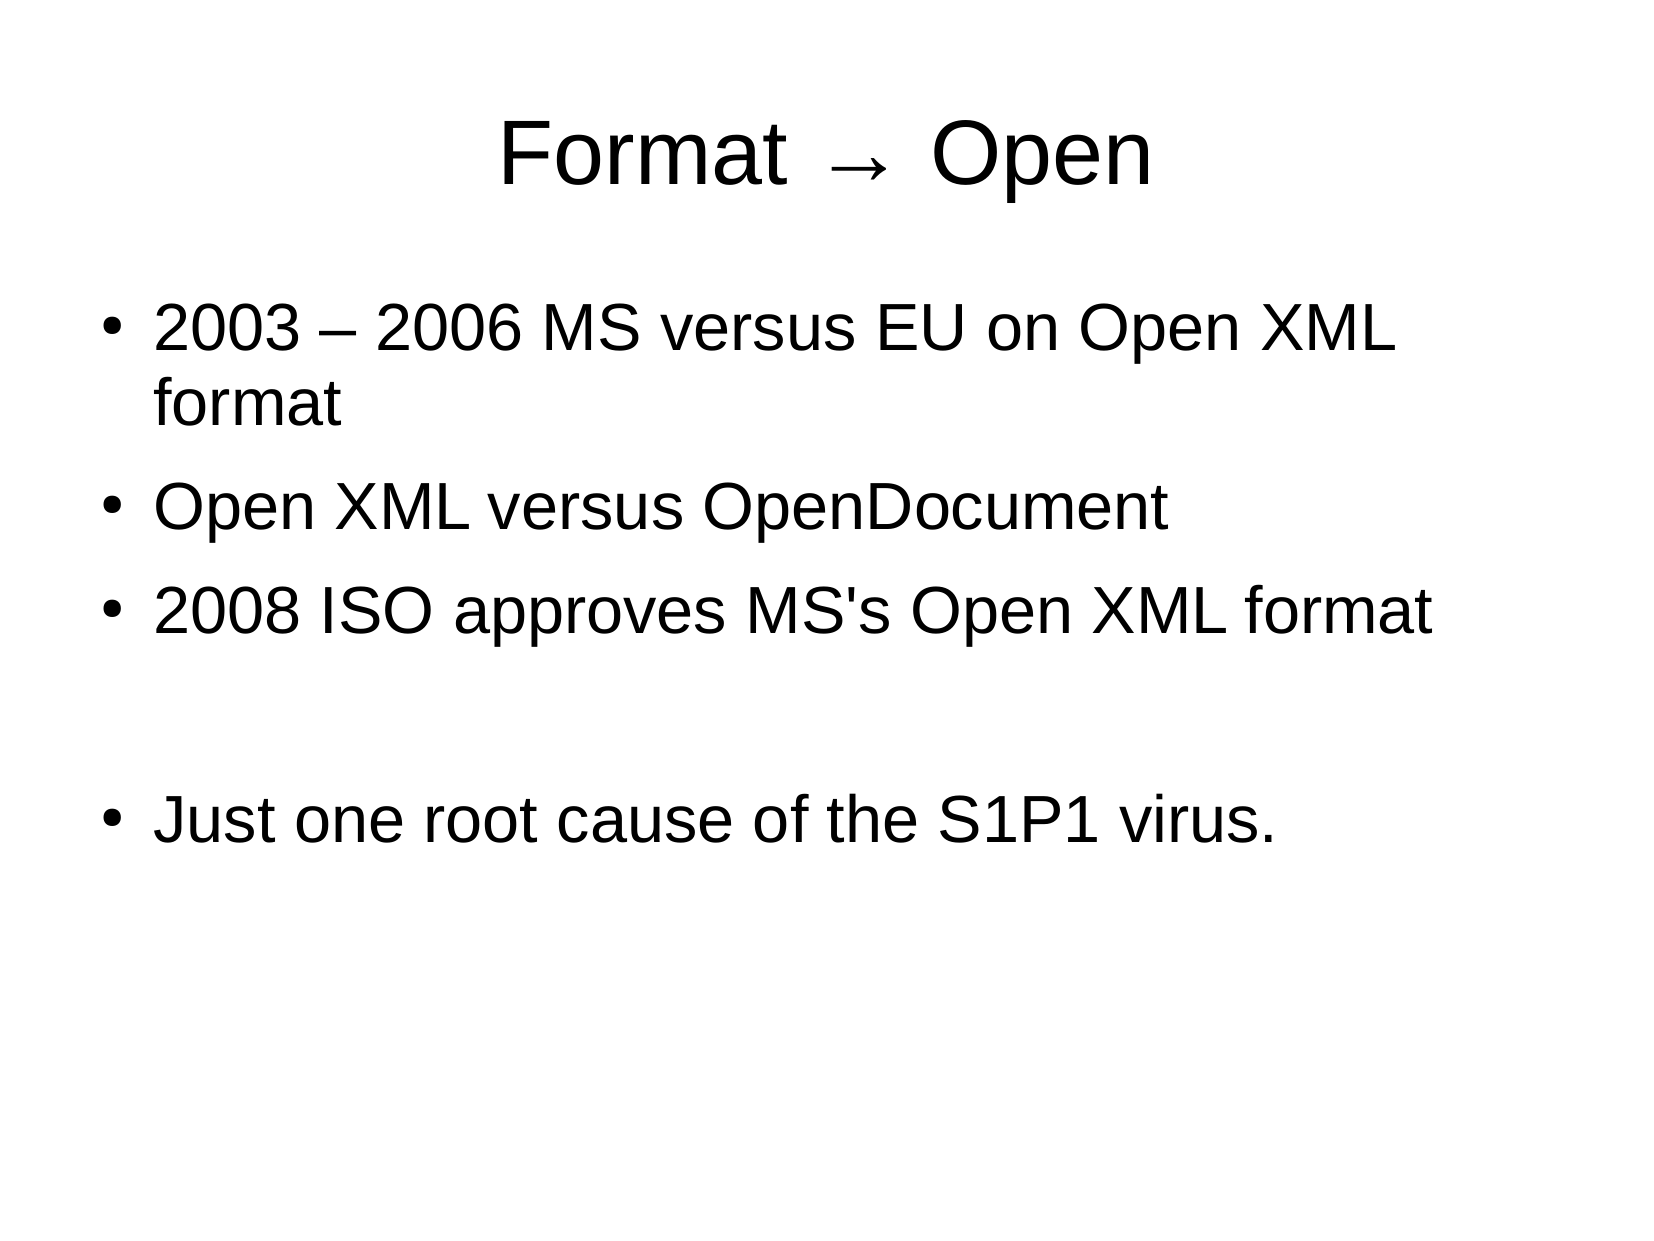

# Format → Open
2003 – 2006 MS versus EU on Open XML format
Open XML versus OpenDocument
2008 ISO approves MS's Open XML format
Just one root cause of the S1P1 virus.